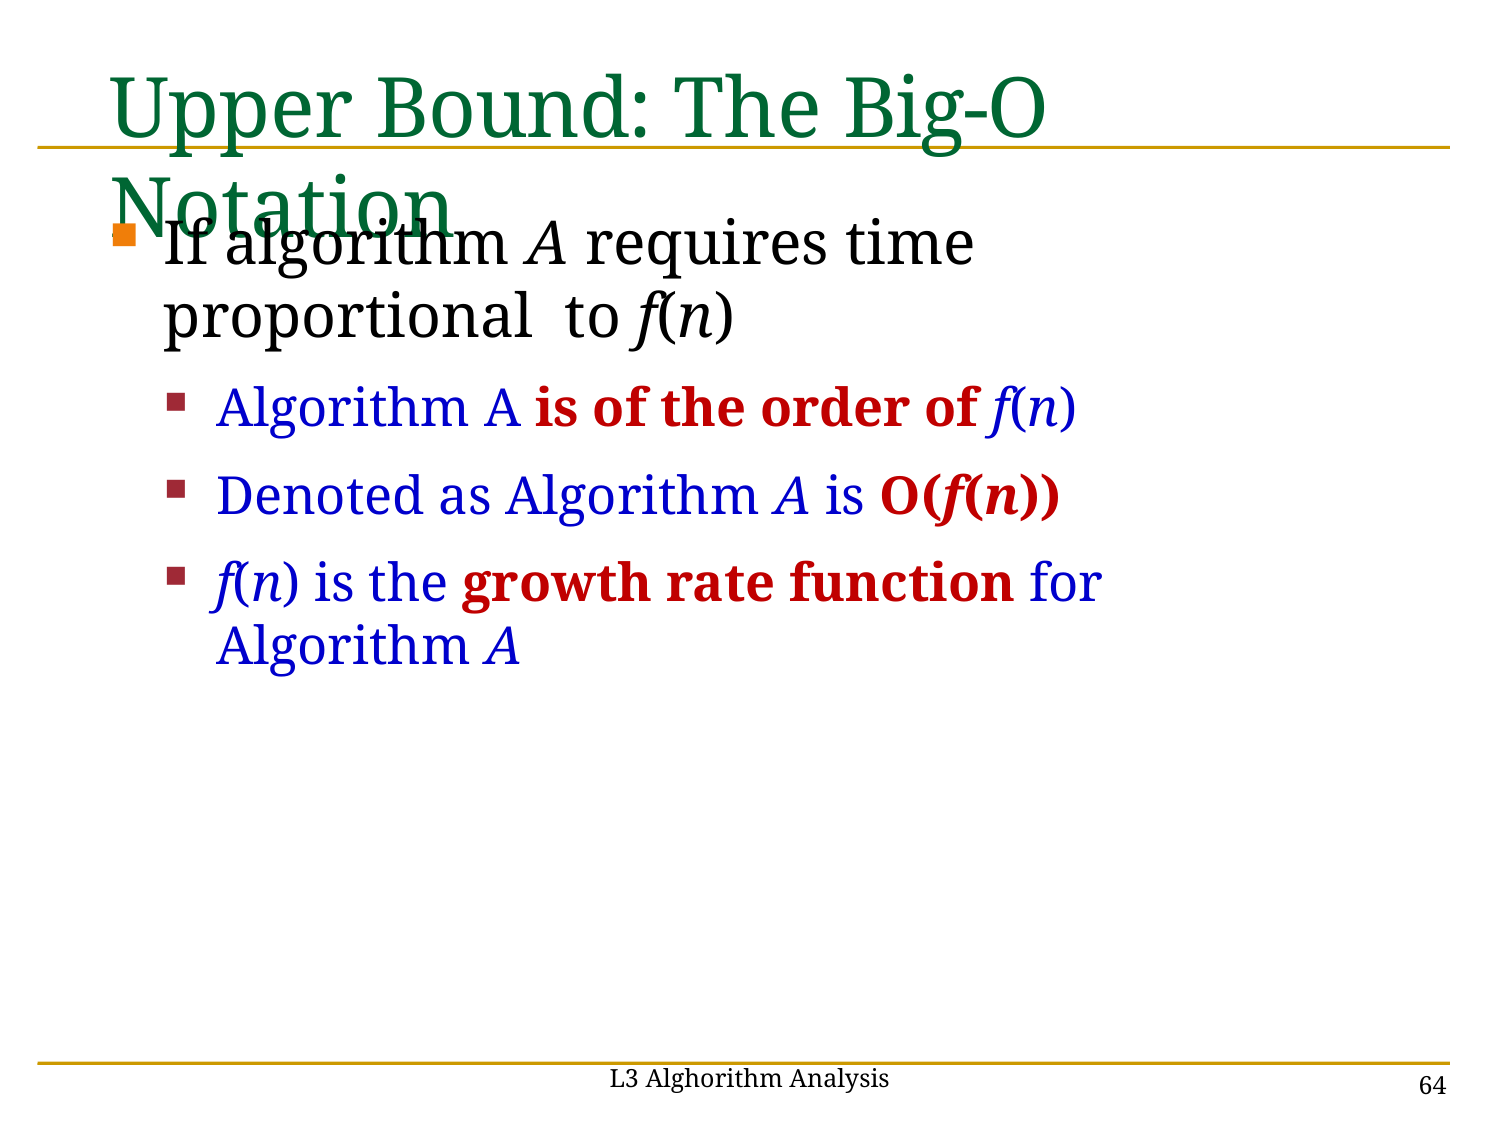

# Upper Bound: The Big-O Notation
If algorithm A requires time proportional to f(n)
Algorithm A is of the order of f(n)
Denoted as Algorithm A is O(f(n))
f(n) is the growth rate function for Algorithm A
L3 Alghorithm Analysis